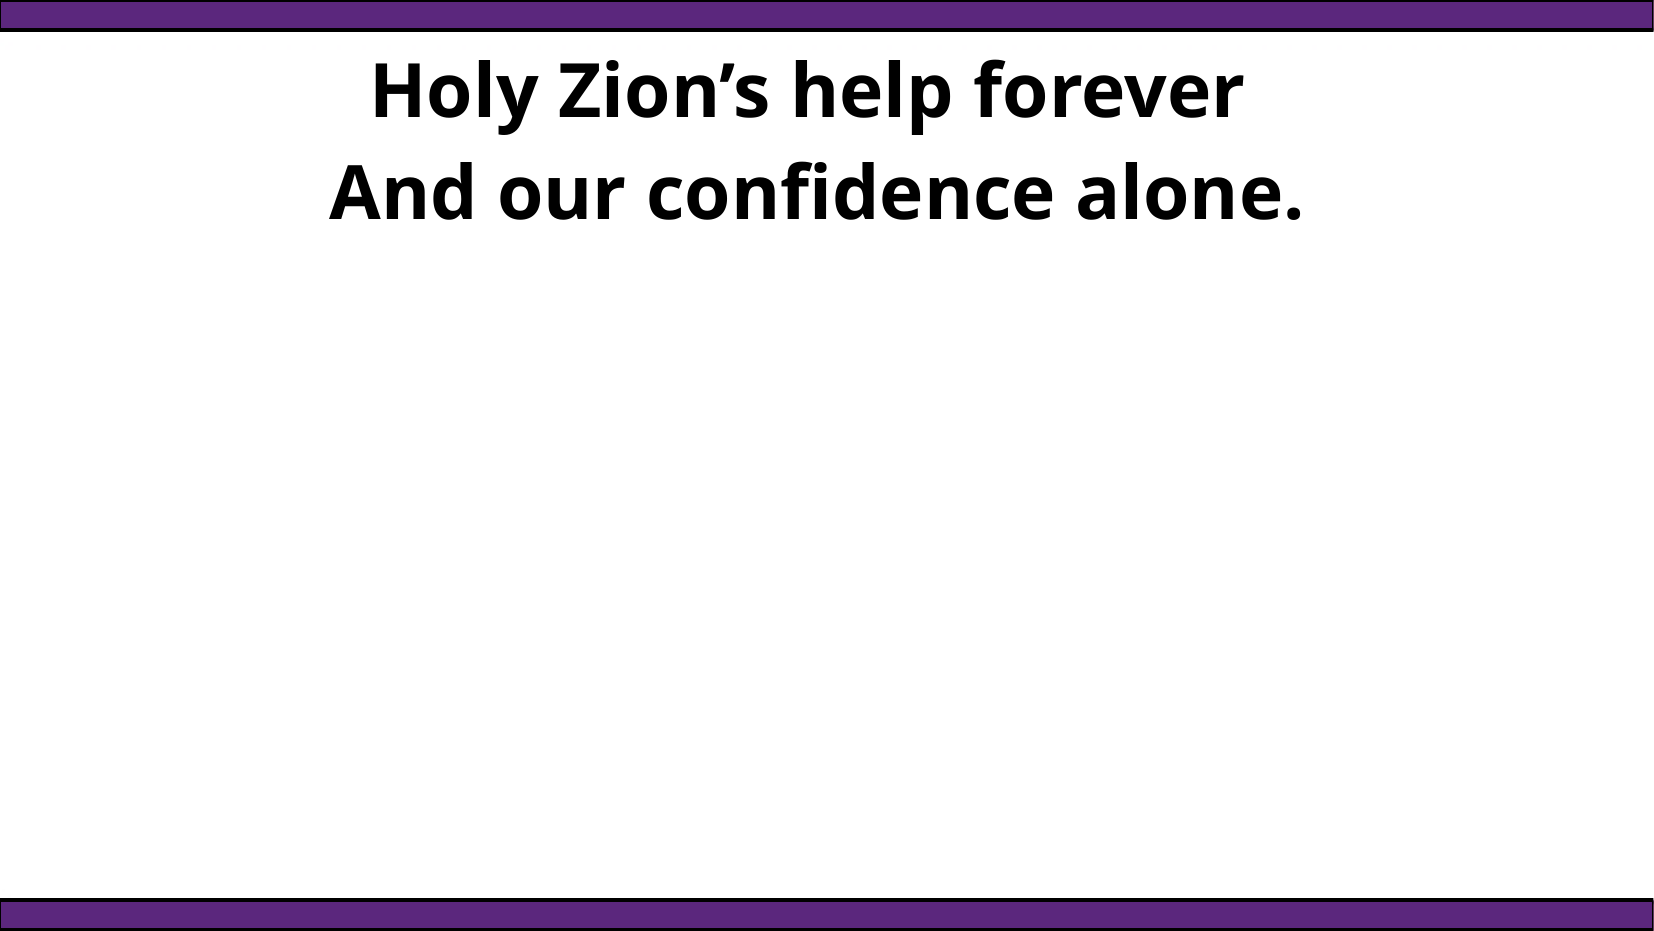

Holy Zion’s help forever
And our confidence alone.